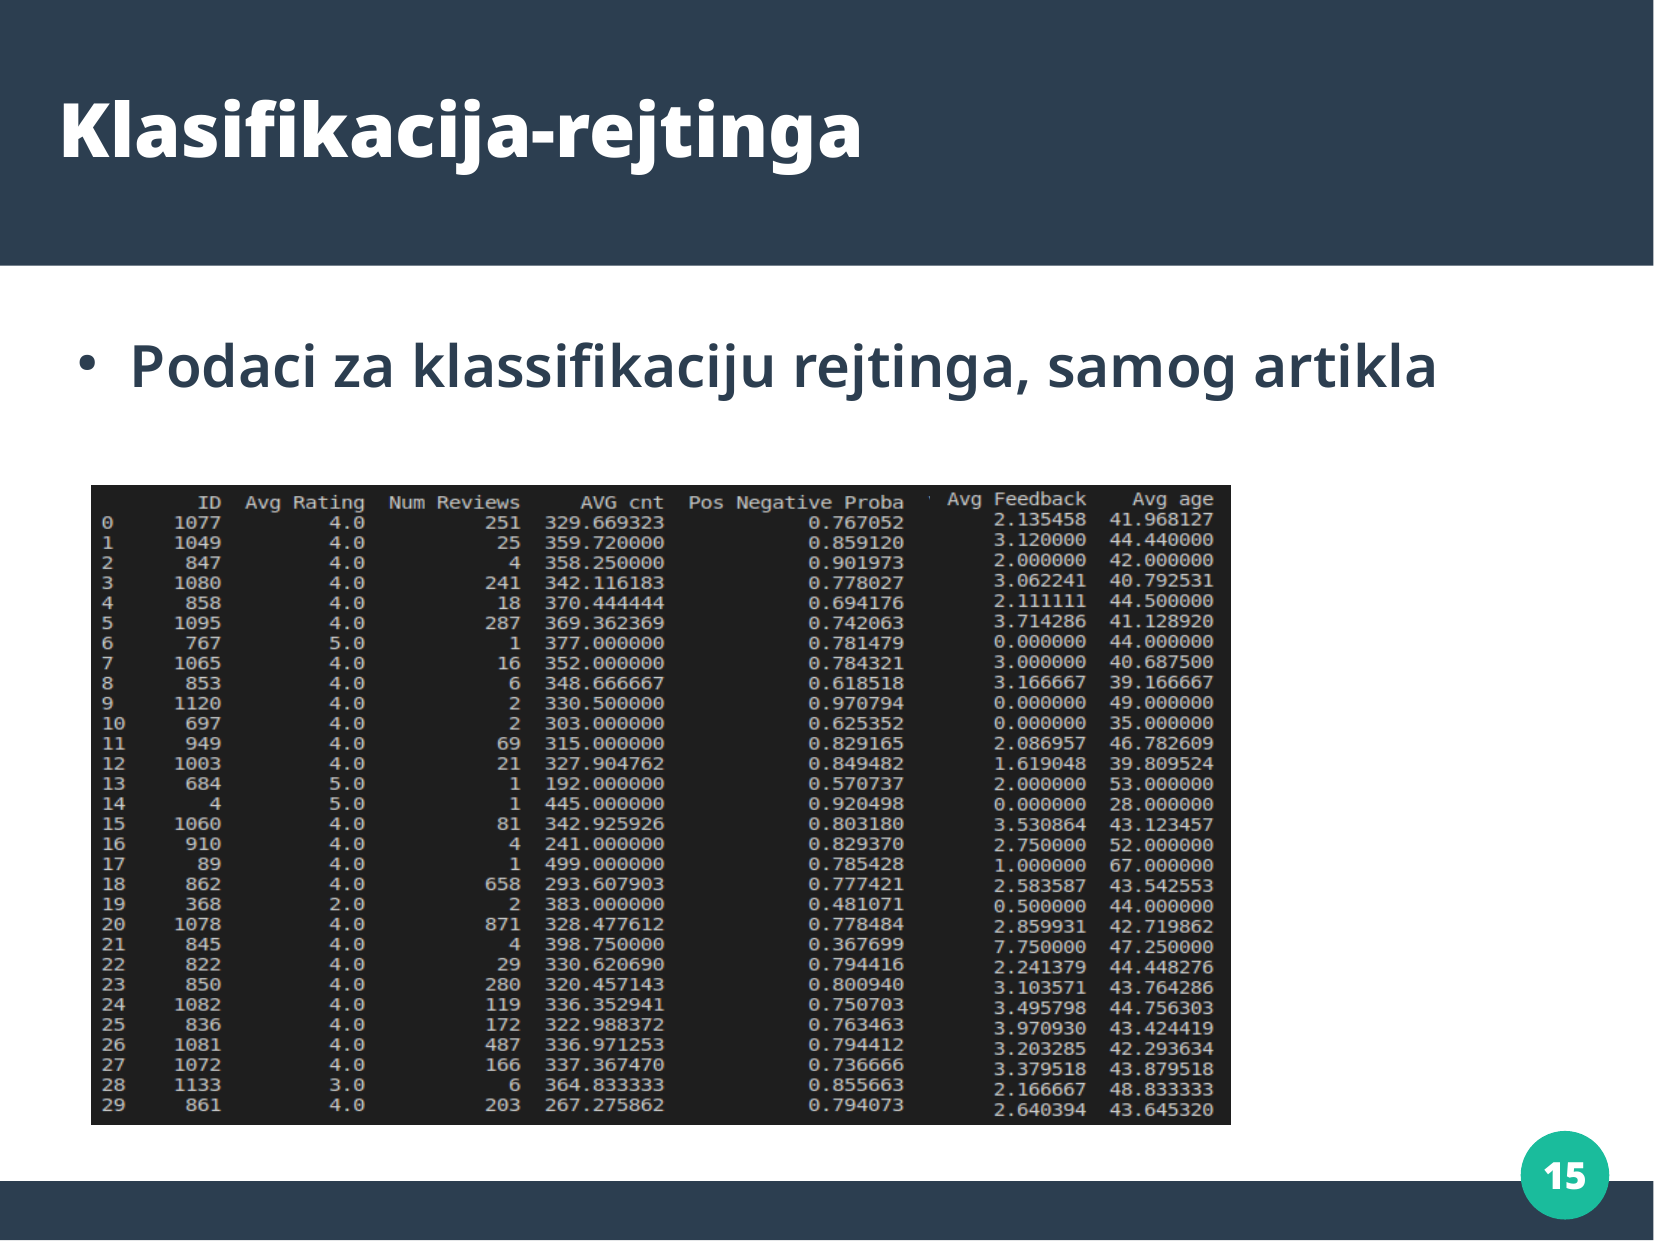

# Klasifikacija-rejtinga
Podaci za klassifikaciju rejtinga, samog artikla
15